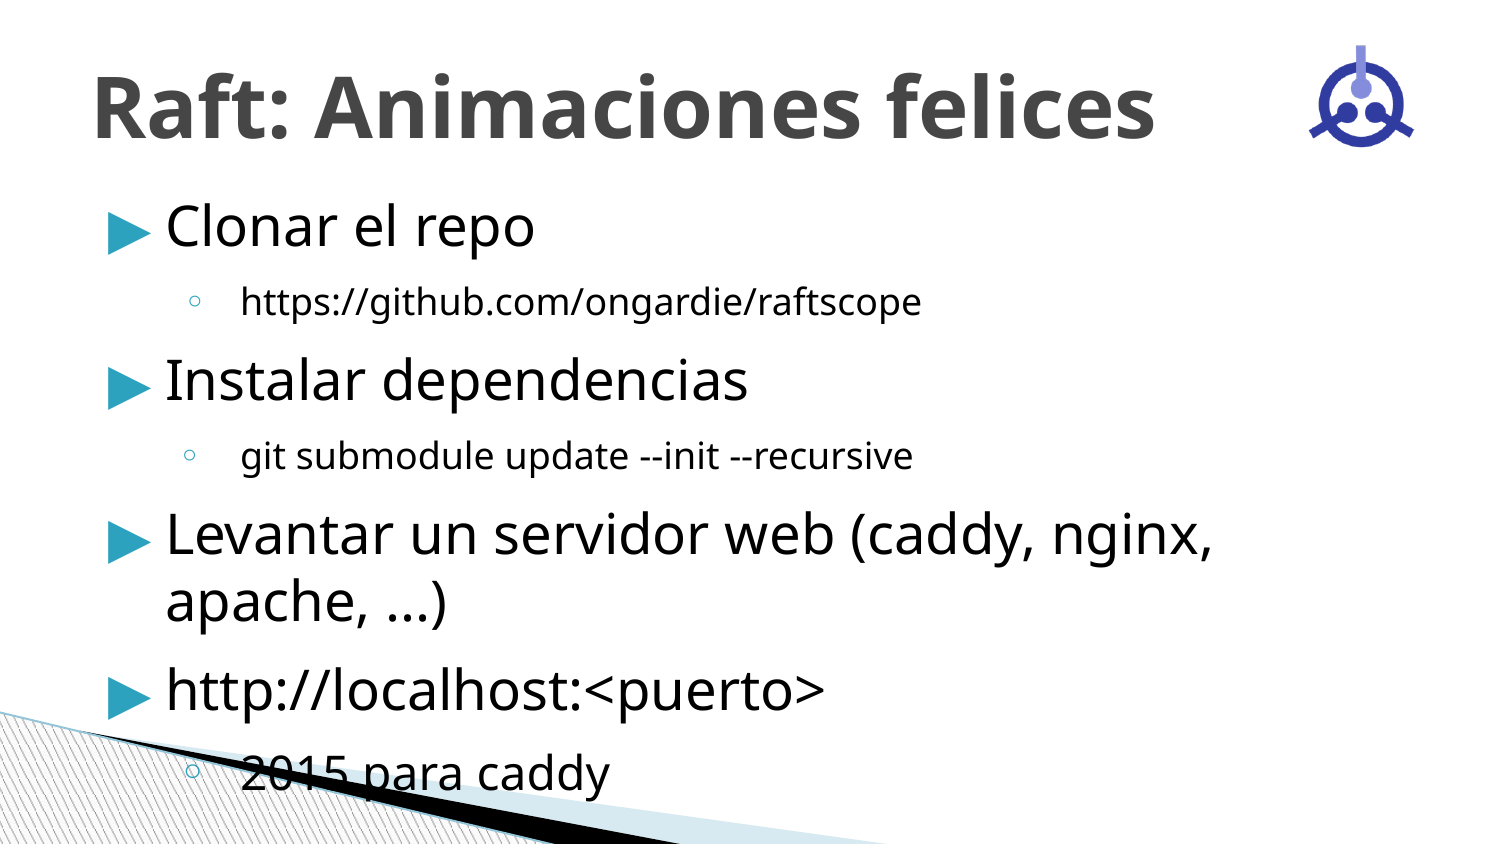

Raft: Animaciones felices
# Clonar el repo
https://github.com/ongardie/raftscope
Instalar dependencias
git submodule update --init --recursive
Levantar un servidor web (caddy, nginx, apache, ...)
http://localhost:<puerto>
2015 para caddy